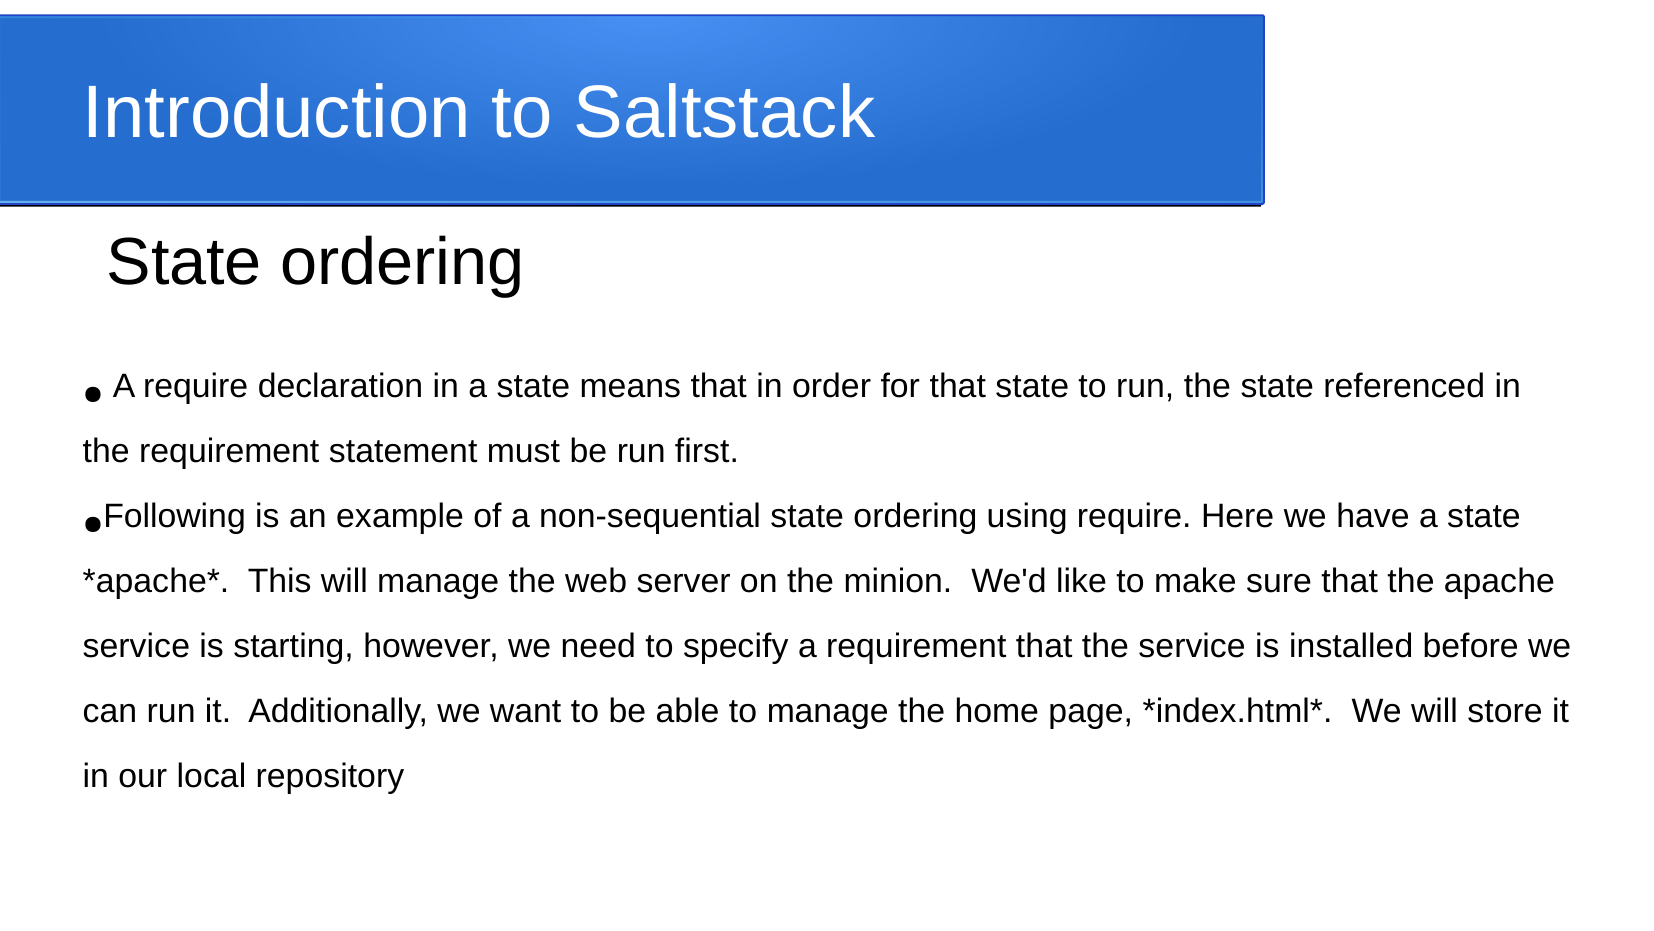

# Introduction to Saltstack
State ordering
 A require declaration in a state means that in order for that state to run, the state referenced in the requirement statement must be run first.
Following is an example of a non-sequential state ordering using require. Here we have a state *apache*. This will manage the web server on the minion. We'd like to make sure that the apache service is starting, however, we need to specify a requirement that the service is installed before we can run it. Additionally, we want to be able to manage the home page, *index.html*. We will store it in our local repository